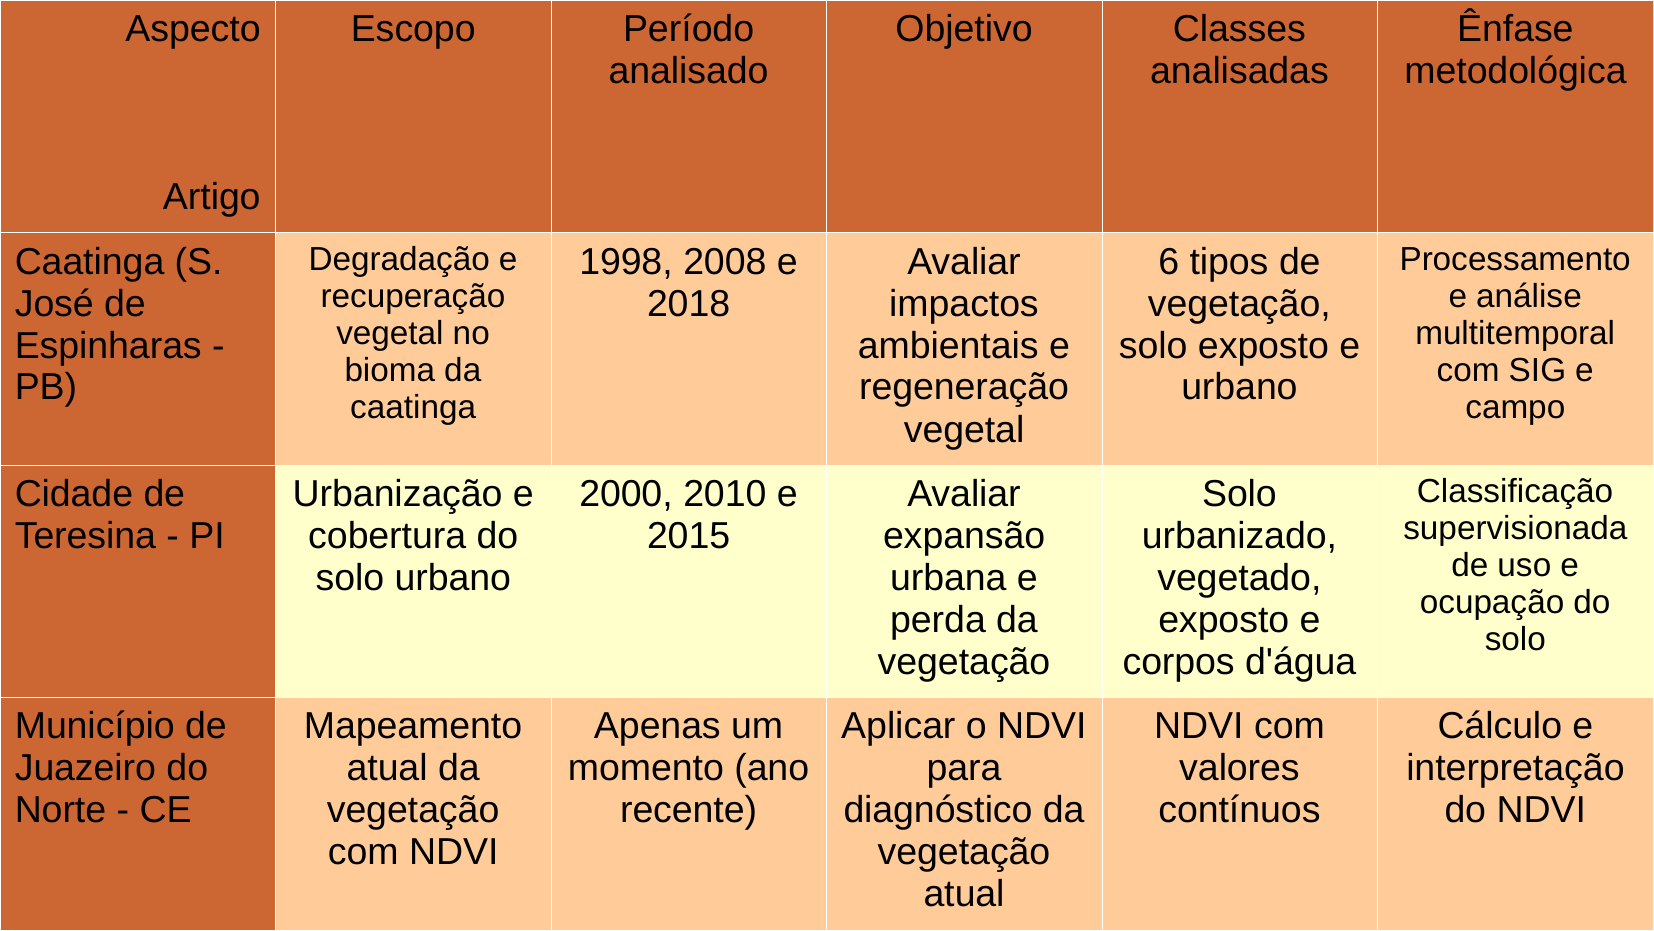

| Aspecto Artigo | Escopo | Período analisado | Objetivo | Classes analisadas | Ênfase metodológica |
| --- | --- | --- | --- | --- | --- |
| Caatinga (S. José de Espinharas - PB) | Degradação e recuperação vegetal no bioma da caatinga | 1998, 2008 e 2018 | Avaliar impactos ambientais e regeneração vegetal | 6 tipos de vegetação, solo exposto e urbano | Processamento e análise multitemporal com SIG e campo |
| Cidade de Teresina - PI | Urbanização e cobertura do solo urbano | 2000, 2010 e 2015 | Avaliar expansão urbana e perda da vegetação | Solo urbanizado, vegetado, exposto e corpos d'água | Classificação supervisionada de uso e ocupação do solo |
| Município de Juazeiro do Norte - CE | Mapeamento atual da vegetação com NDVI | Apenas um momento (ano recente) | Aplicar o NDVI para diagnóstico da vegetação atual | NDVI com valores contínuos | Cálculo e interpretação do NDVI |